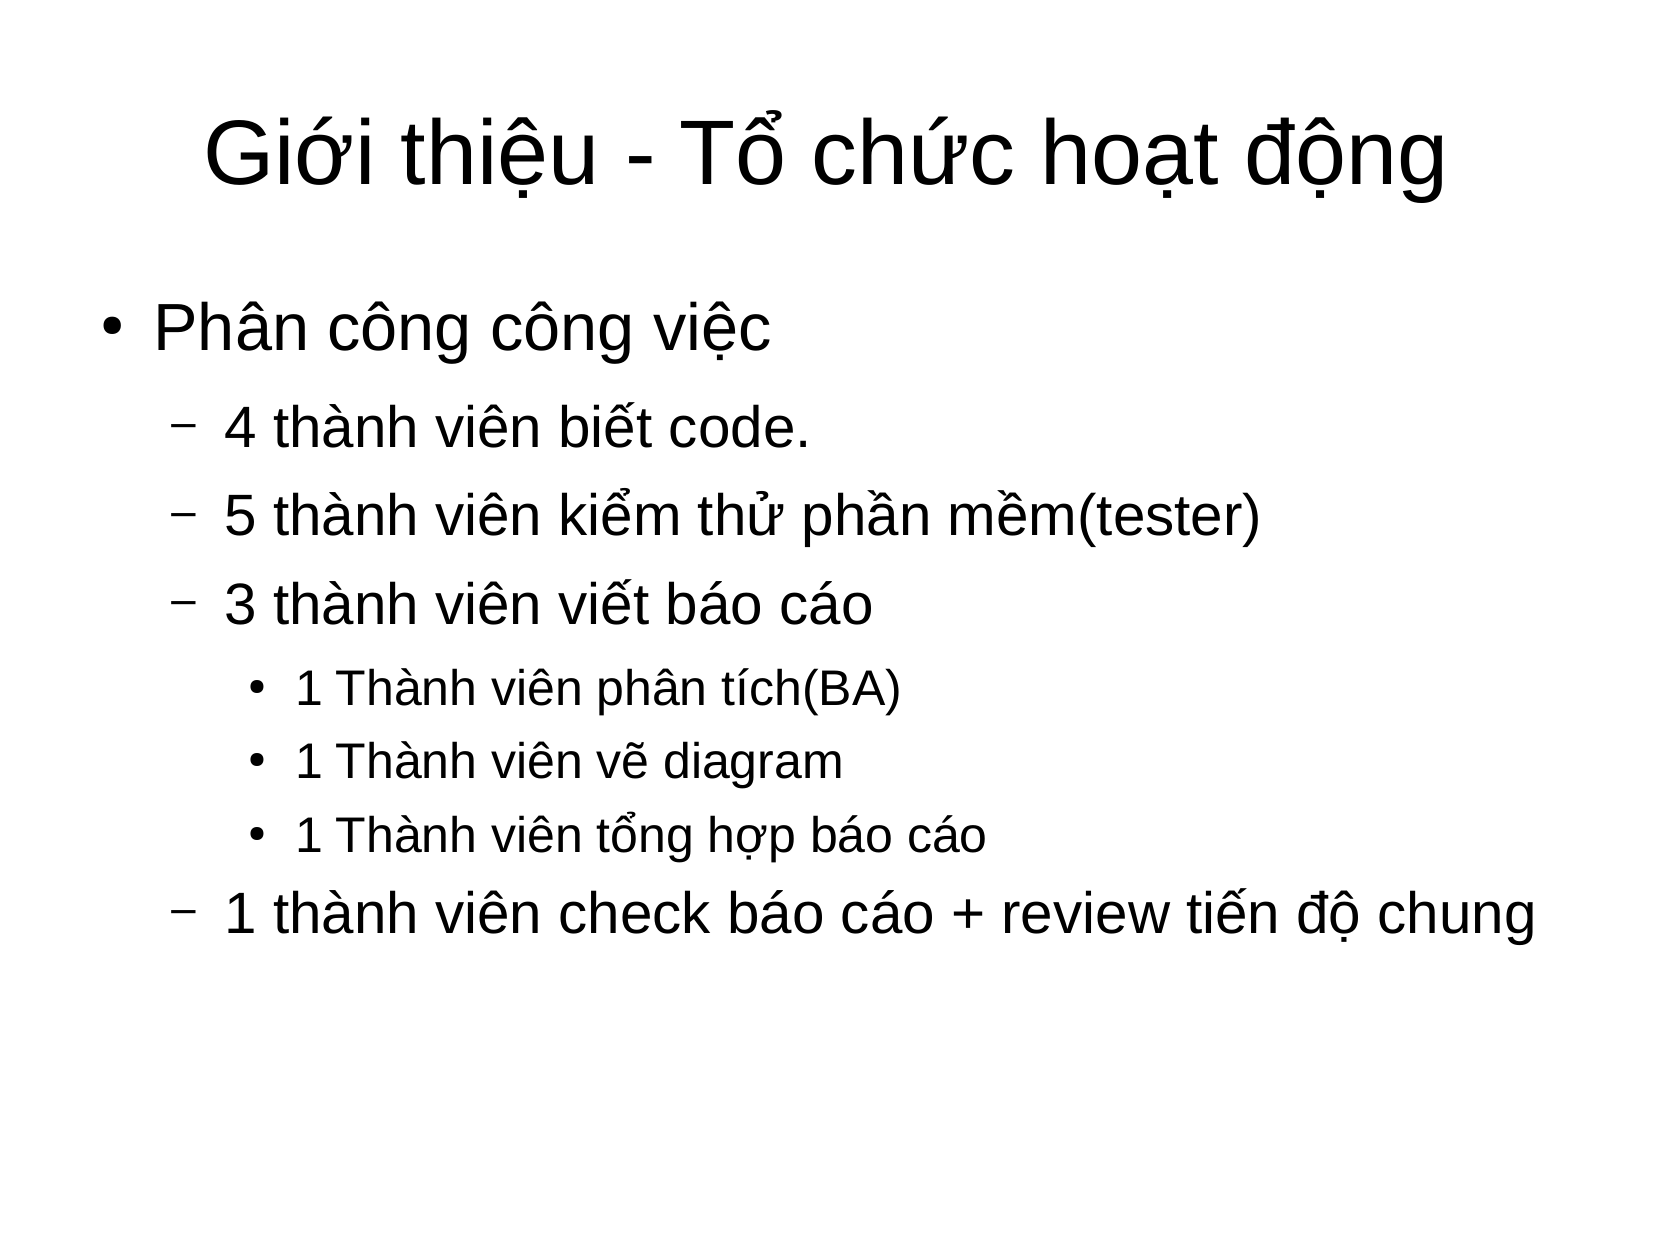

# Giới thiệu - Tổ chức hoạt động
Phân công công việc
4 thành viên biết code.
5 thành viên kiểm thử phần mềm(tester)
3 thành viên viết báo cáo
1 Thành viên phân tích(BA)
1 Thành viên vẽ diagram
1 Thành viên tổng hợp báo cáo
1 thành viên check báo cáo + review tiến độ chung